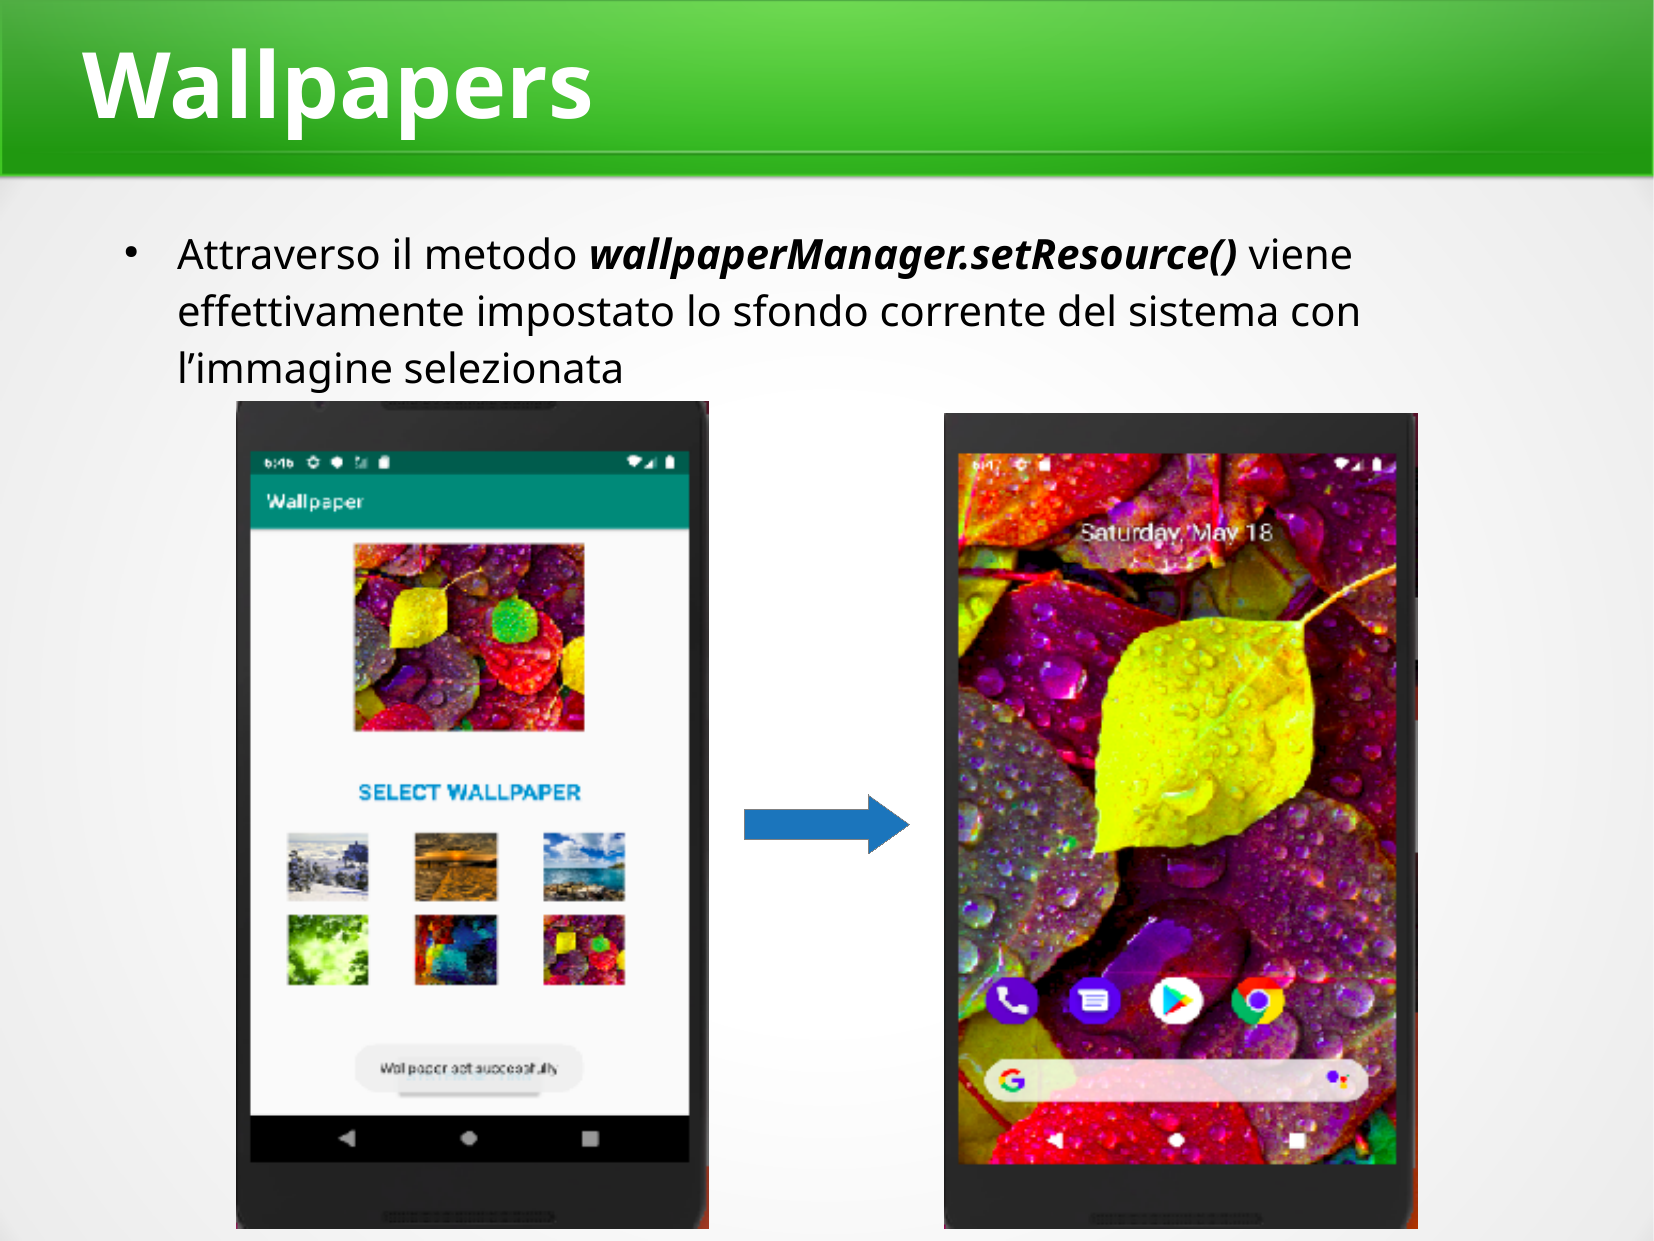

# Wallpapers
Attraverso il metodo wallpaperManager.setResource() viene effettivamente impostato lo sfondo corrente del sistema con l’immagine selezionata